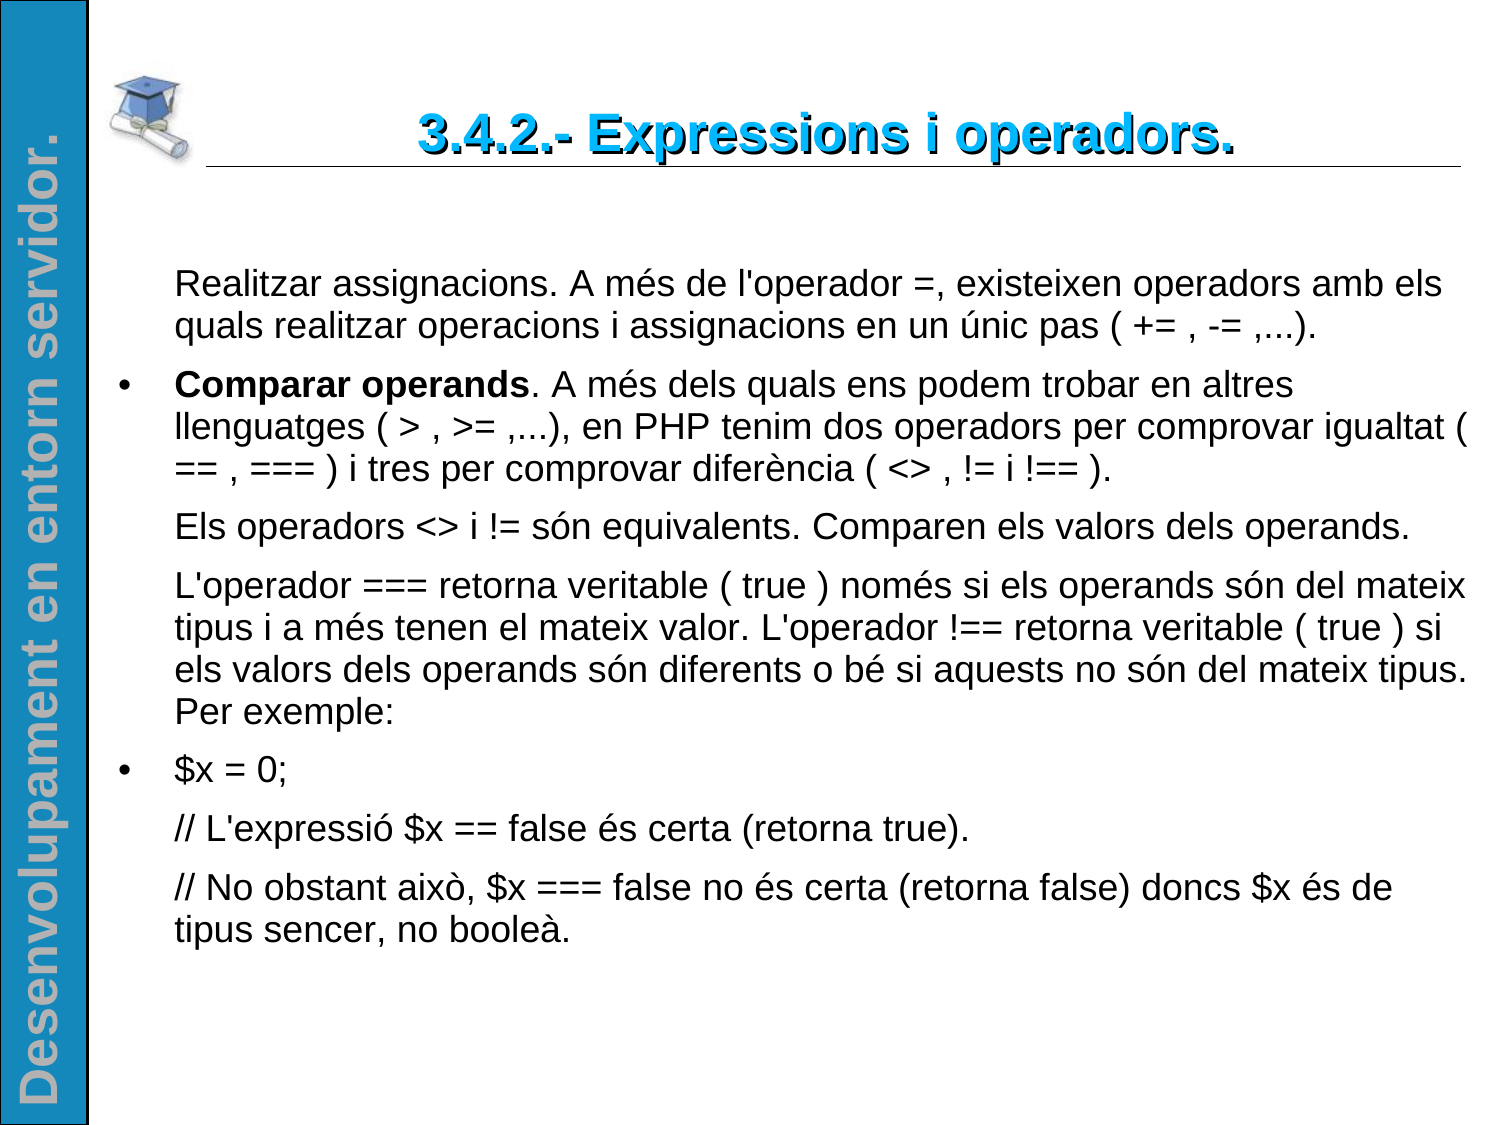

# 3.4.2.- Expressions i operadors.
Realitzar assignacions. A més de l'operador =, existeixen operadors amb els quals realitzar operacions i assignacions en un únic pas ( += , -= ,...).
Comparar operands. A més dels quals ens podem trobar en altres llenguatges ( > , >= ,...), en PHP tenim dos operadors per comprovar igualtat ( == , === ) i tres per comprovar diferència ( <> , != i !== ).
Els operadors <> i != són equivalents. Comparen els valors dels operands.
L'operador === retorna veritable ( true ) només si els operands són del mateix tipus i a més tenen el mateix valor. L'operador !== retorna veritable ( true ) si els valors dels operands són diferents o bé si aquests no són del mateix tipus. Per exemple:
$x = 0;
// L'expressió $x == false és certa (retorna true).
// No obstant això, $x === false no és certa (retorna false) doncs $x és de tipus sencer, no booleà.